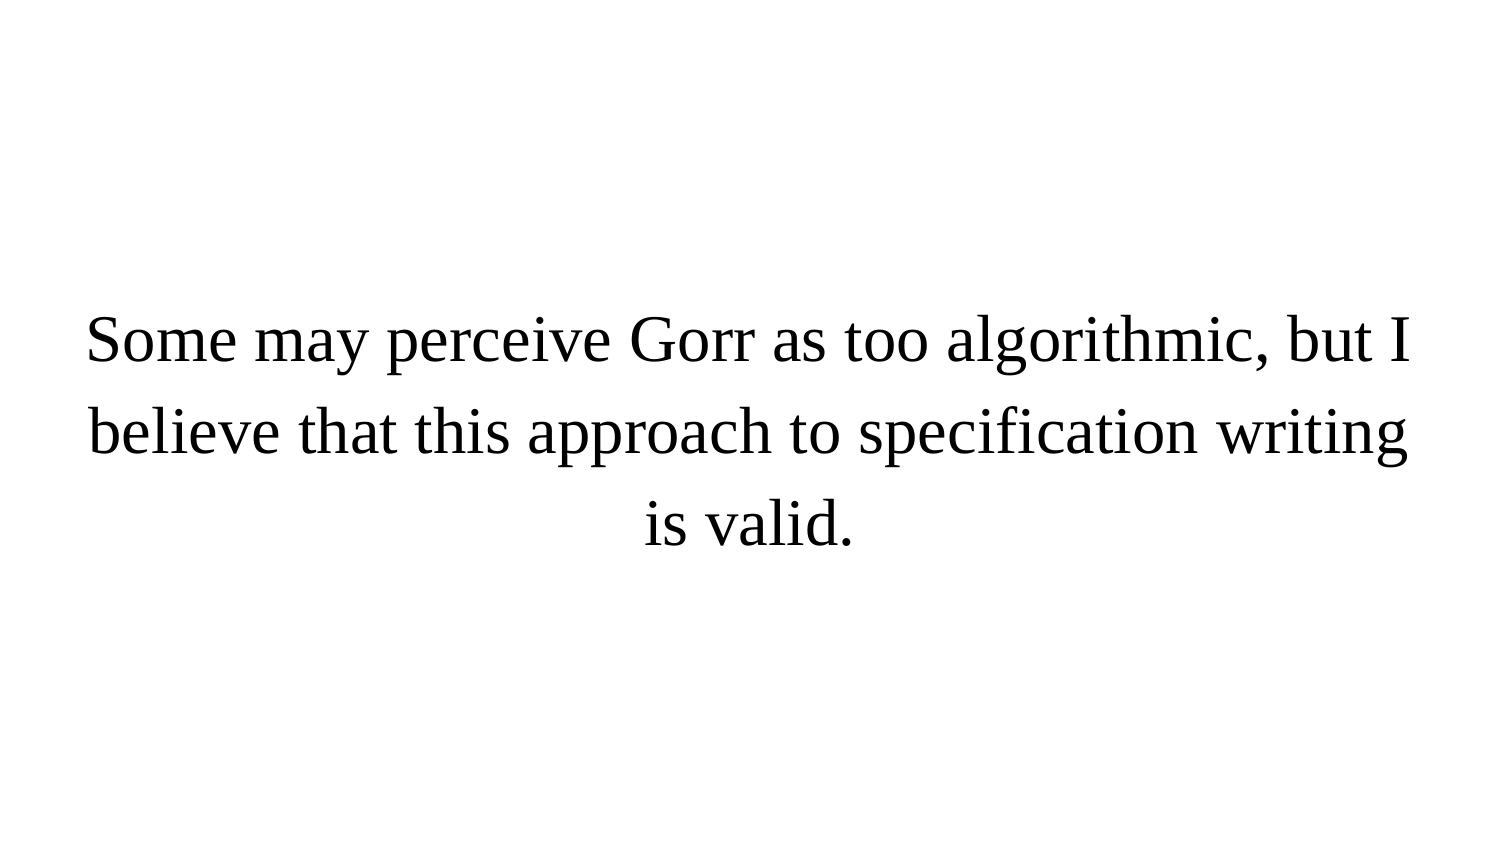

# Some may perceive Gorr as too algorithmic, but I believe that this approach to specification writing is valid.